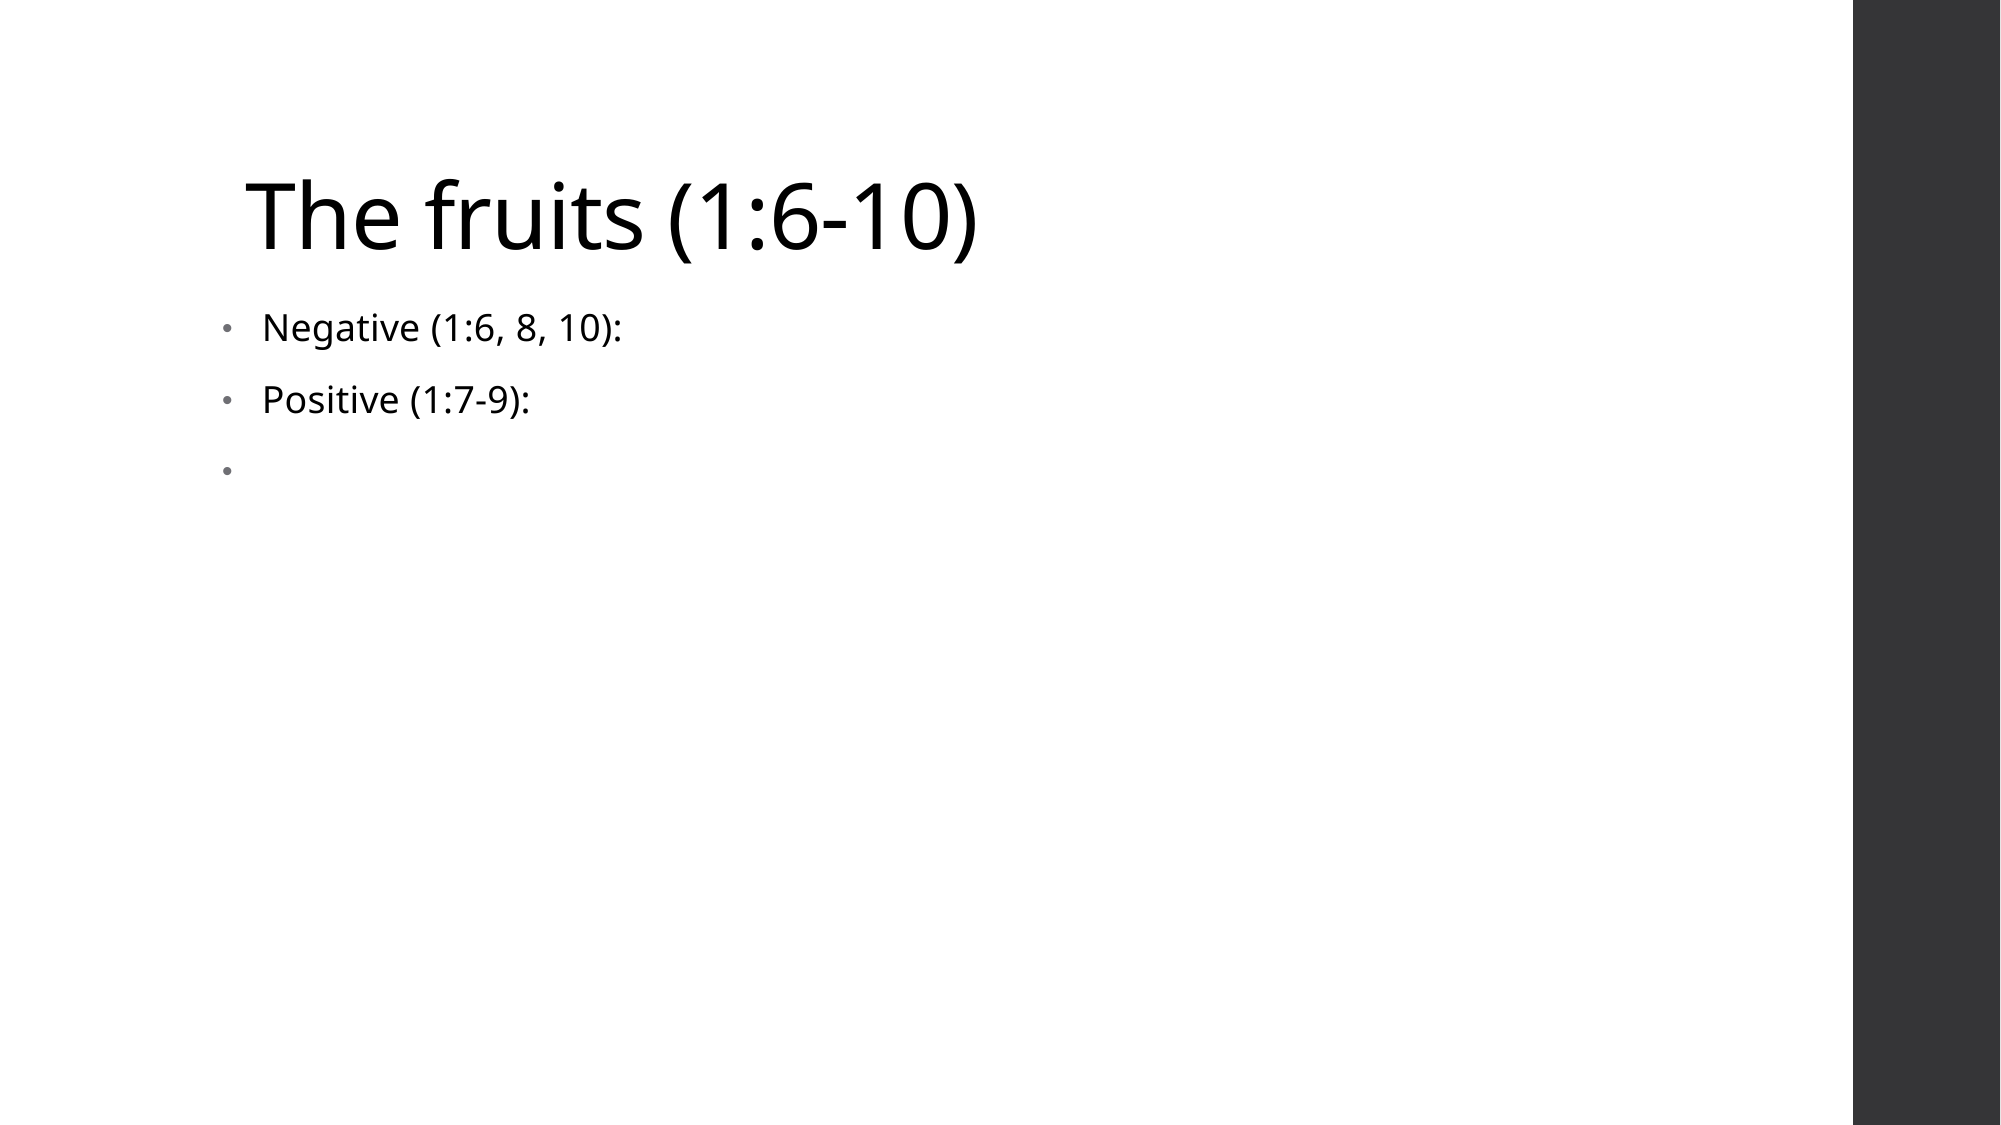

# The fruits (1:6-10)
 Negative (1:6, 8, 10):
 Positive (1:7-9):